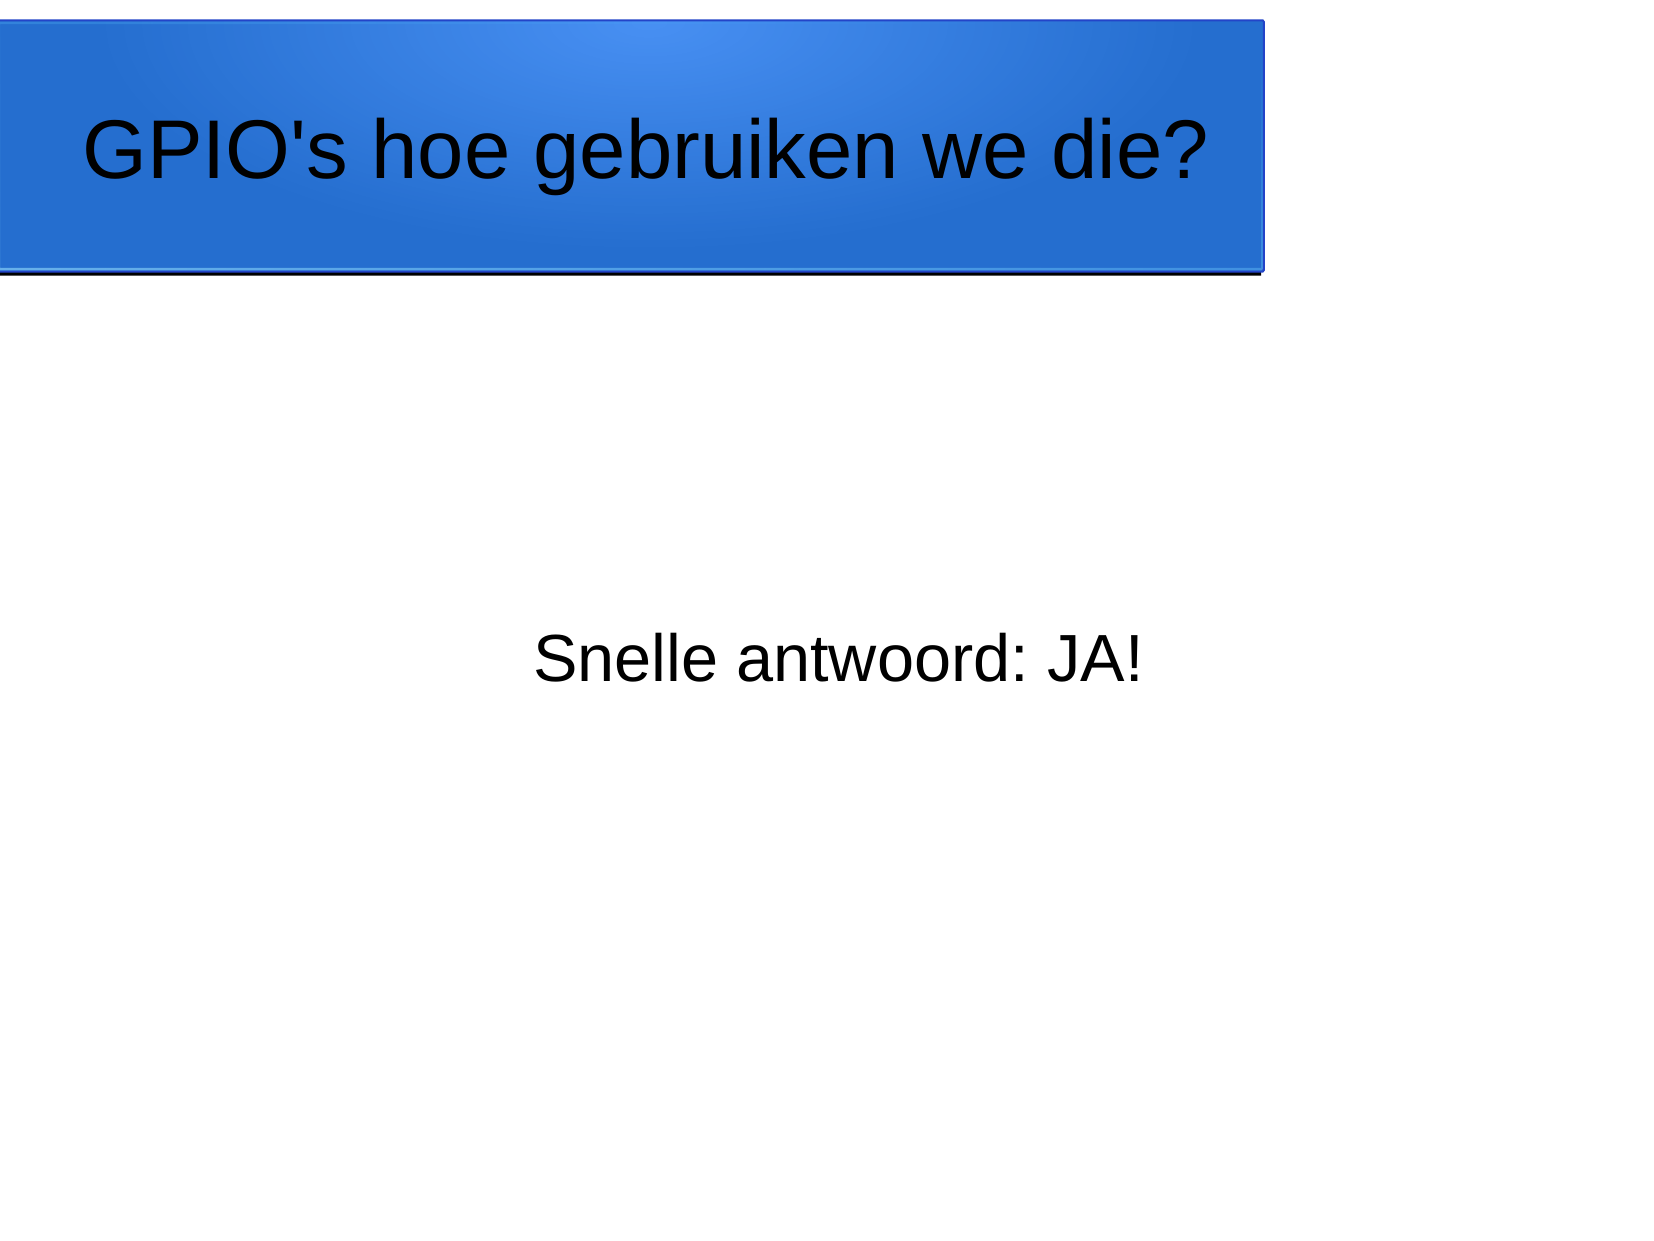

# GPIO's hoe gebruiken we die?
Snelle antwoord: JA!